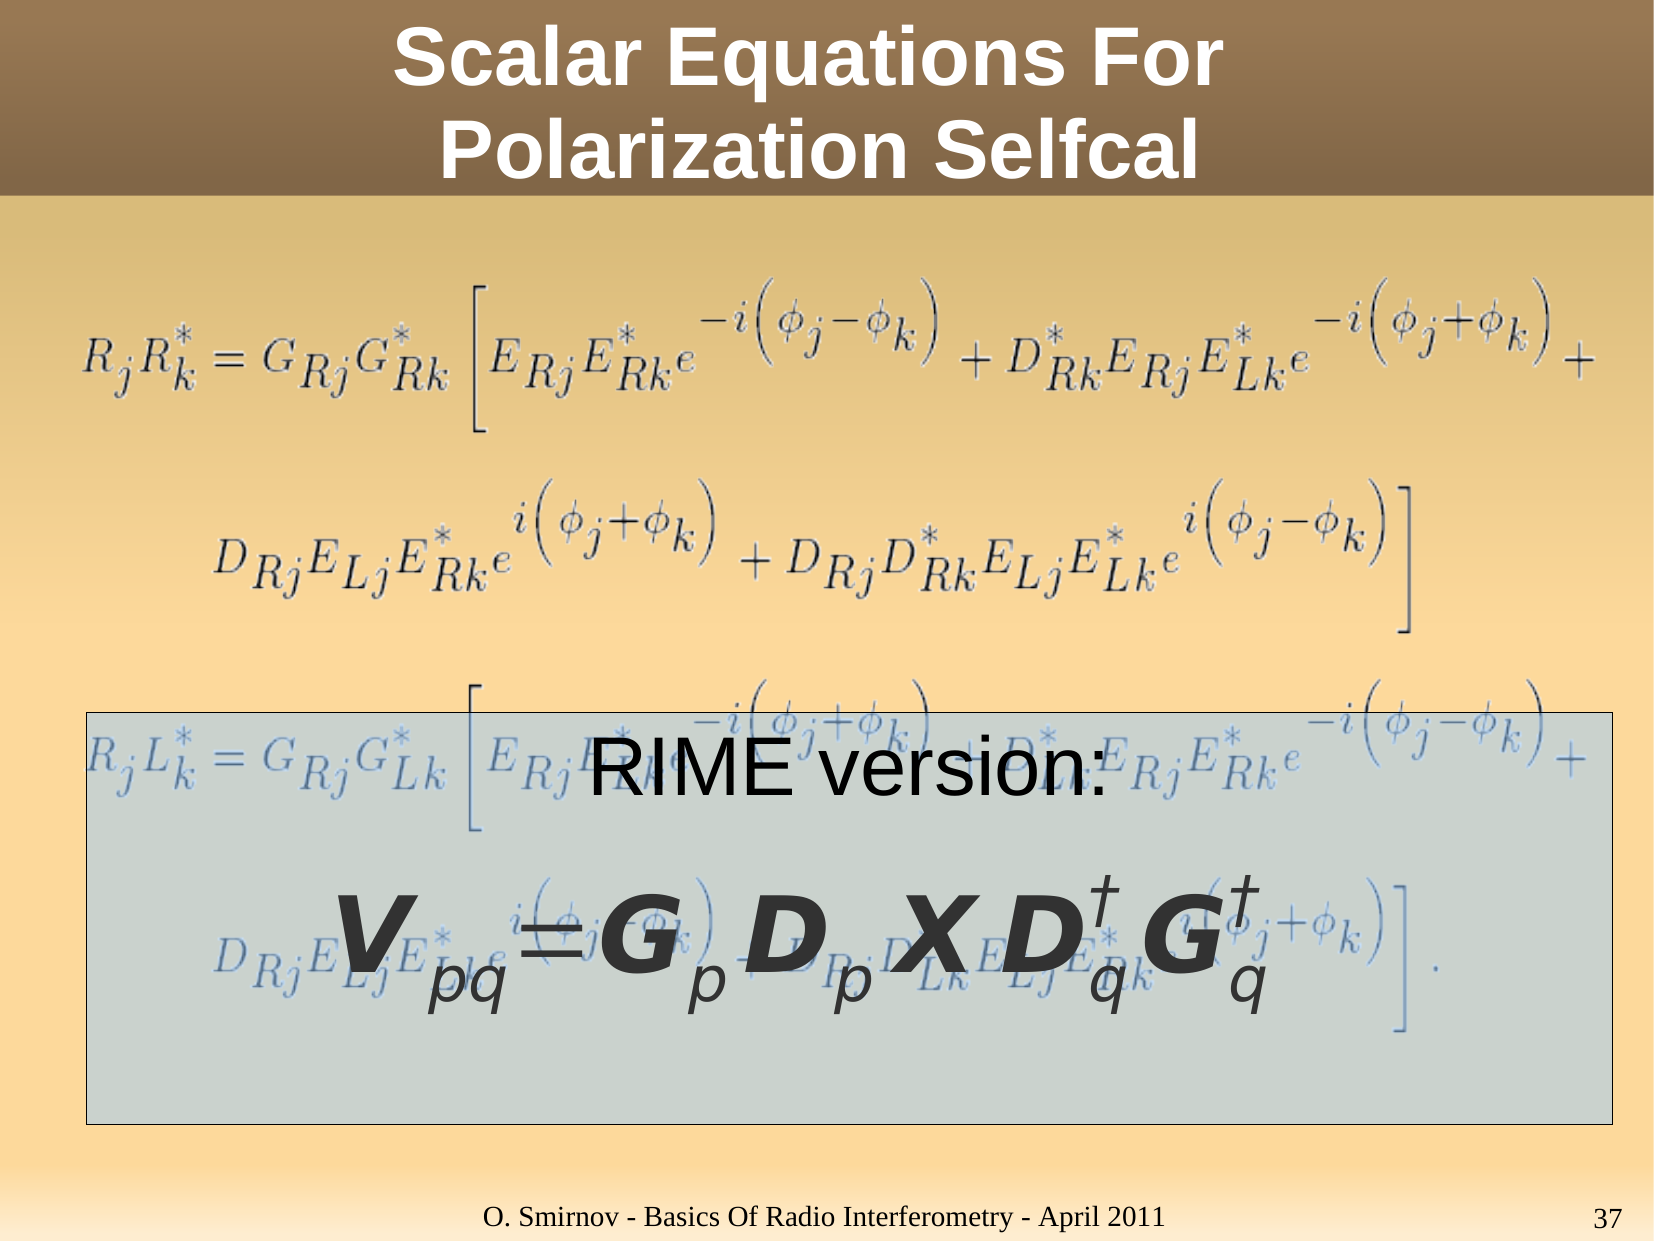

# Scalar Equations For Polarization Selfcal
RIME version:
O. Smirnov - Basics Of Radio Interferometry - April 2011
37